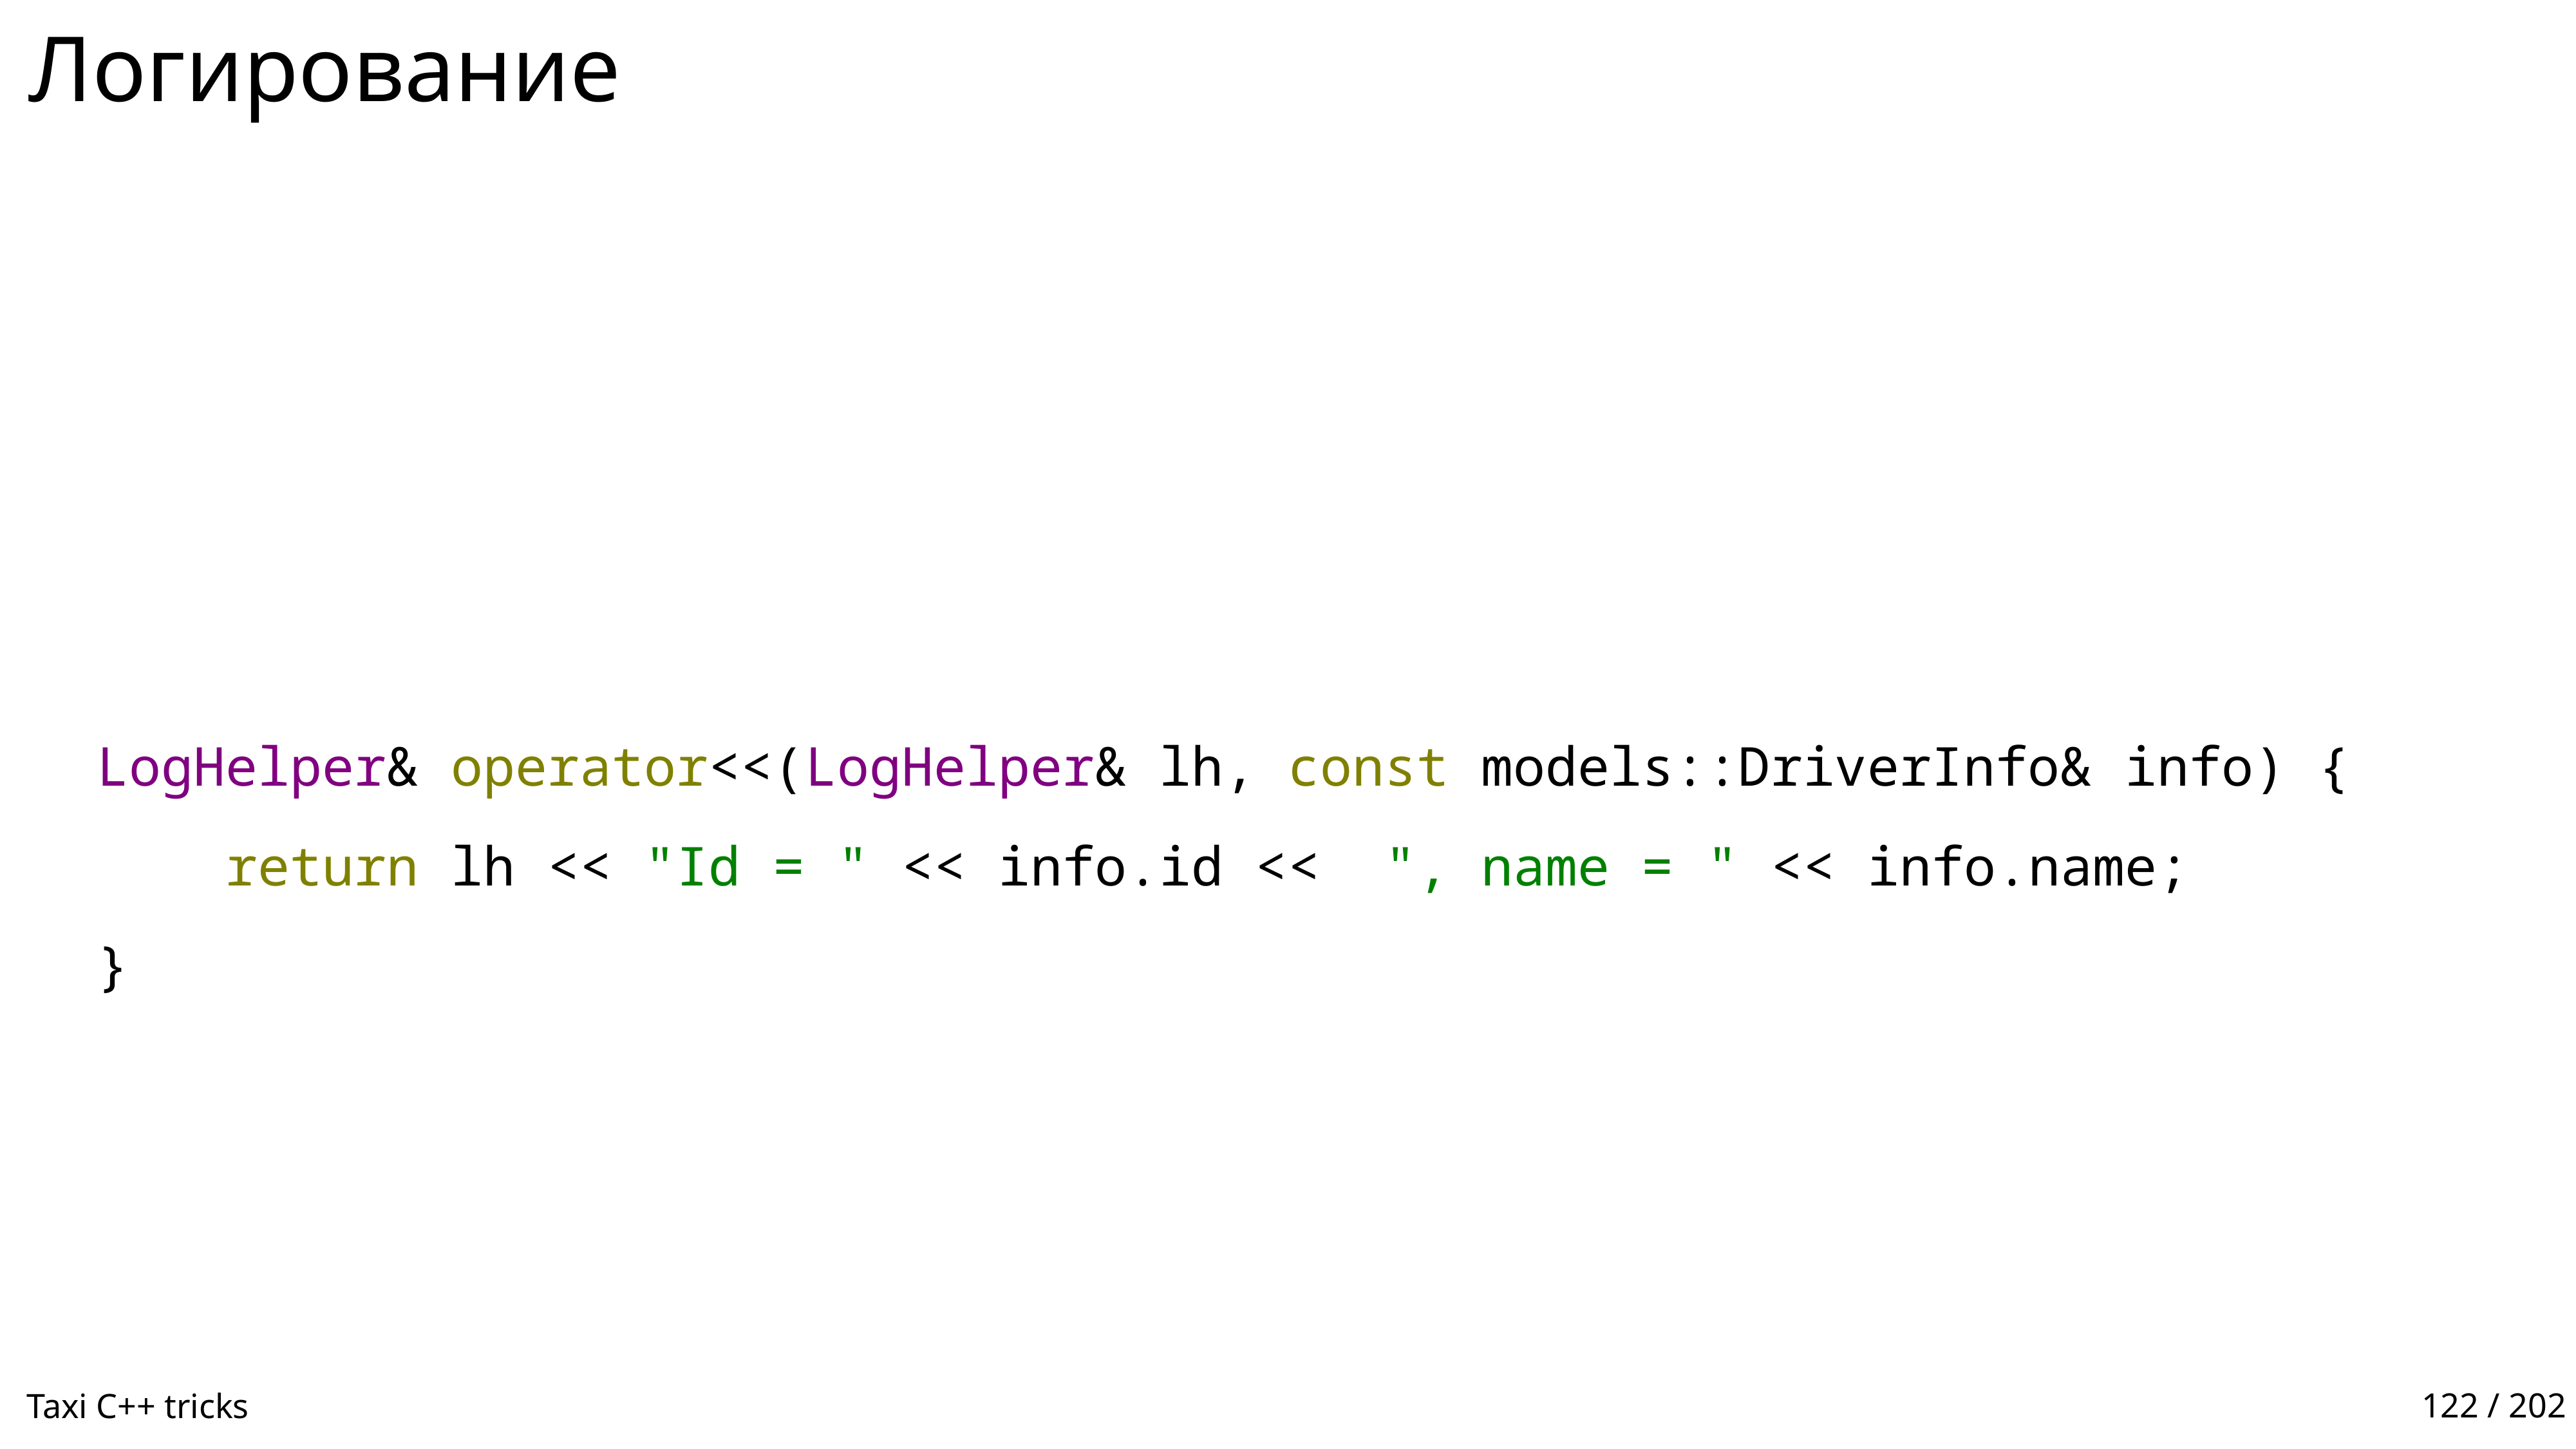

# Логирование
LogHelper& operator<<(LogHelper& lh, const models::DriverInfo& info) {
 return lh << "Id = " << info.id << ", name = " << info.name;
}
Taxi C++ tricks